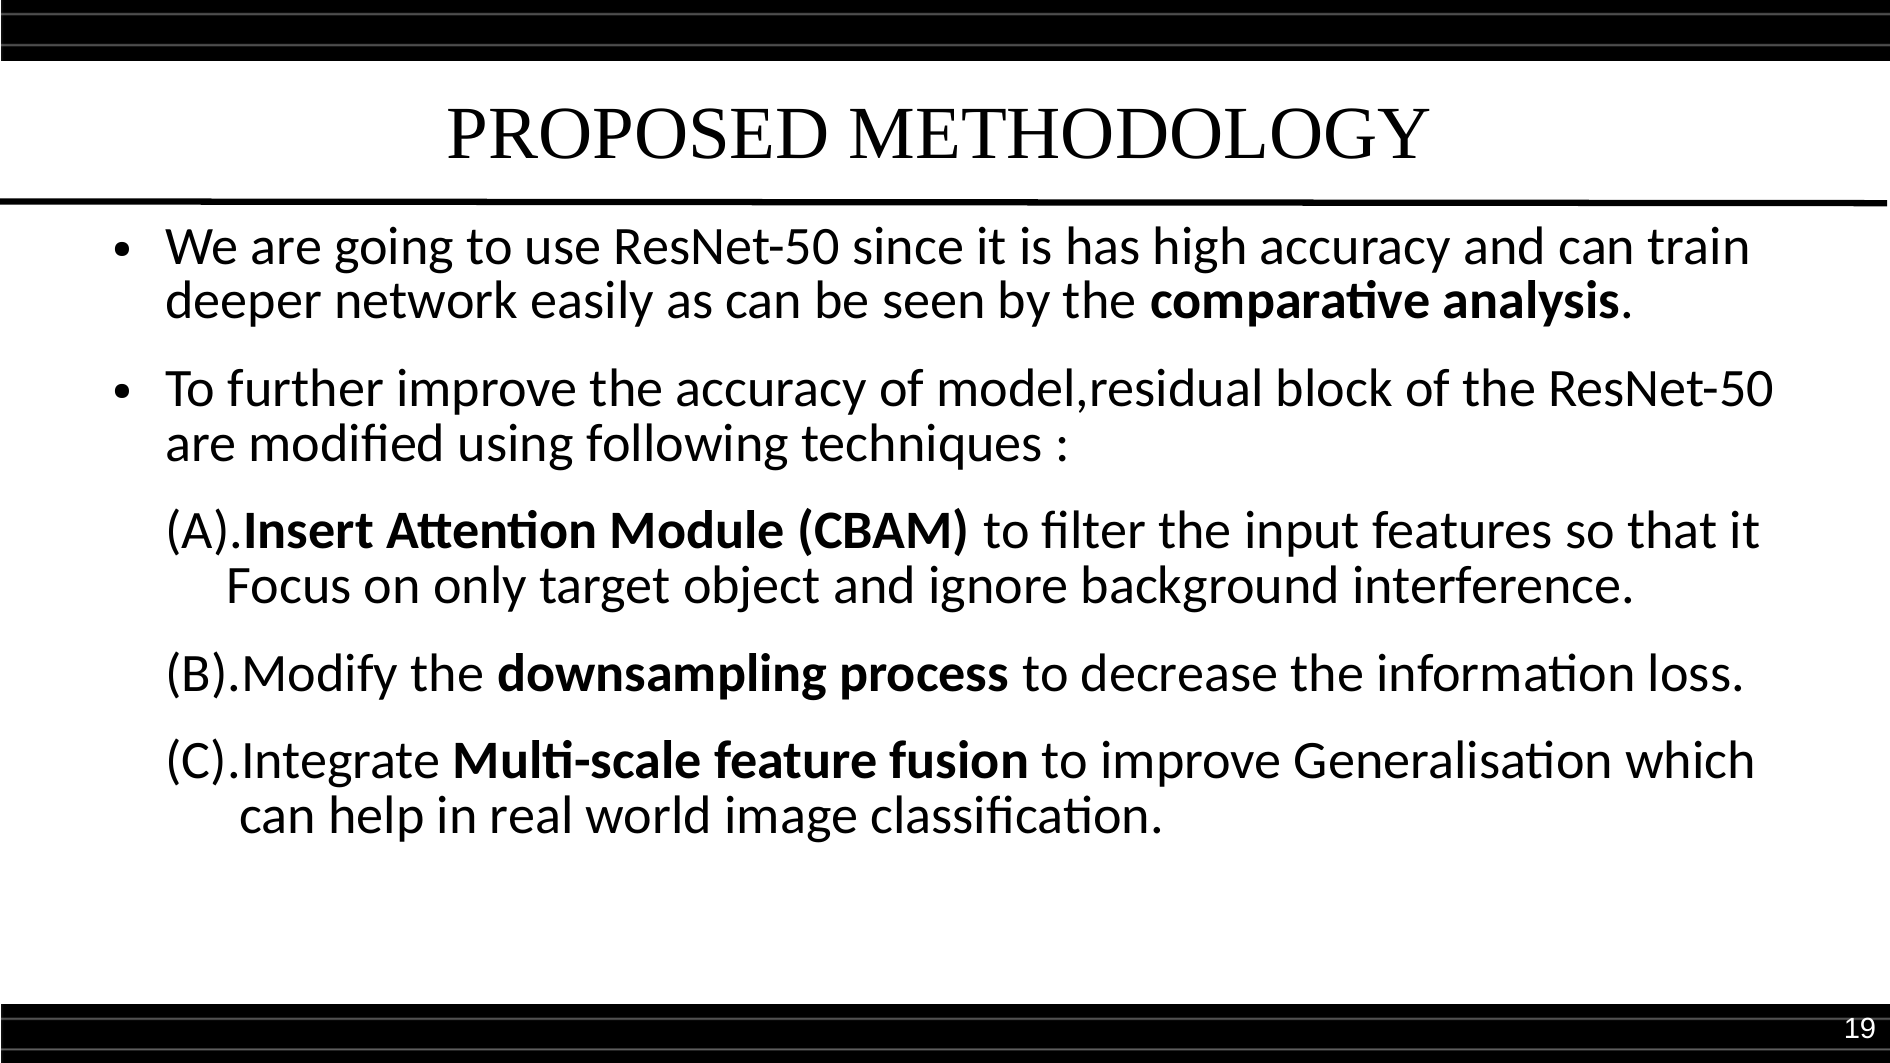

# PROPOSED METHODOLOGY
We are going to use ResNet-50 since it is has high accuracy and can train deeper network easily as can be seen by the comparative analysis.
To further improve the accuracy of model,residual block of the ResNet-50 are modified using following techniques :
(A).Insert Attention Module (CBAM) to filter the input features so that it 	 Focus on only target object and ignore background interference.
(B).Modify the downsampling process to decrease the information loss.
(C).Integrate Multi-scale feature fusion to improve Generalisation which 		can help in real world image classification.